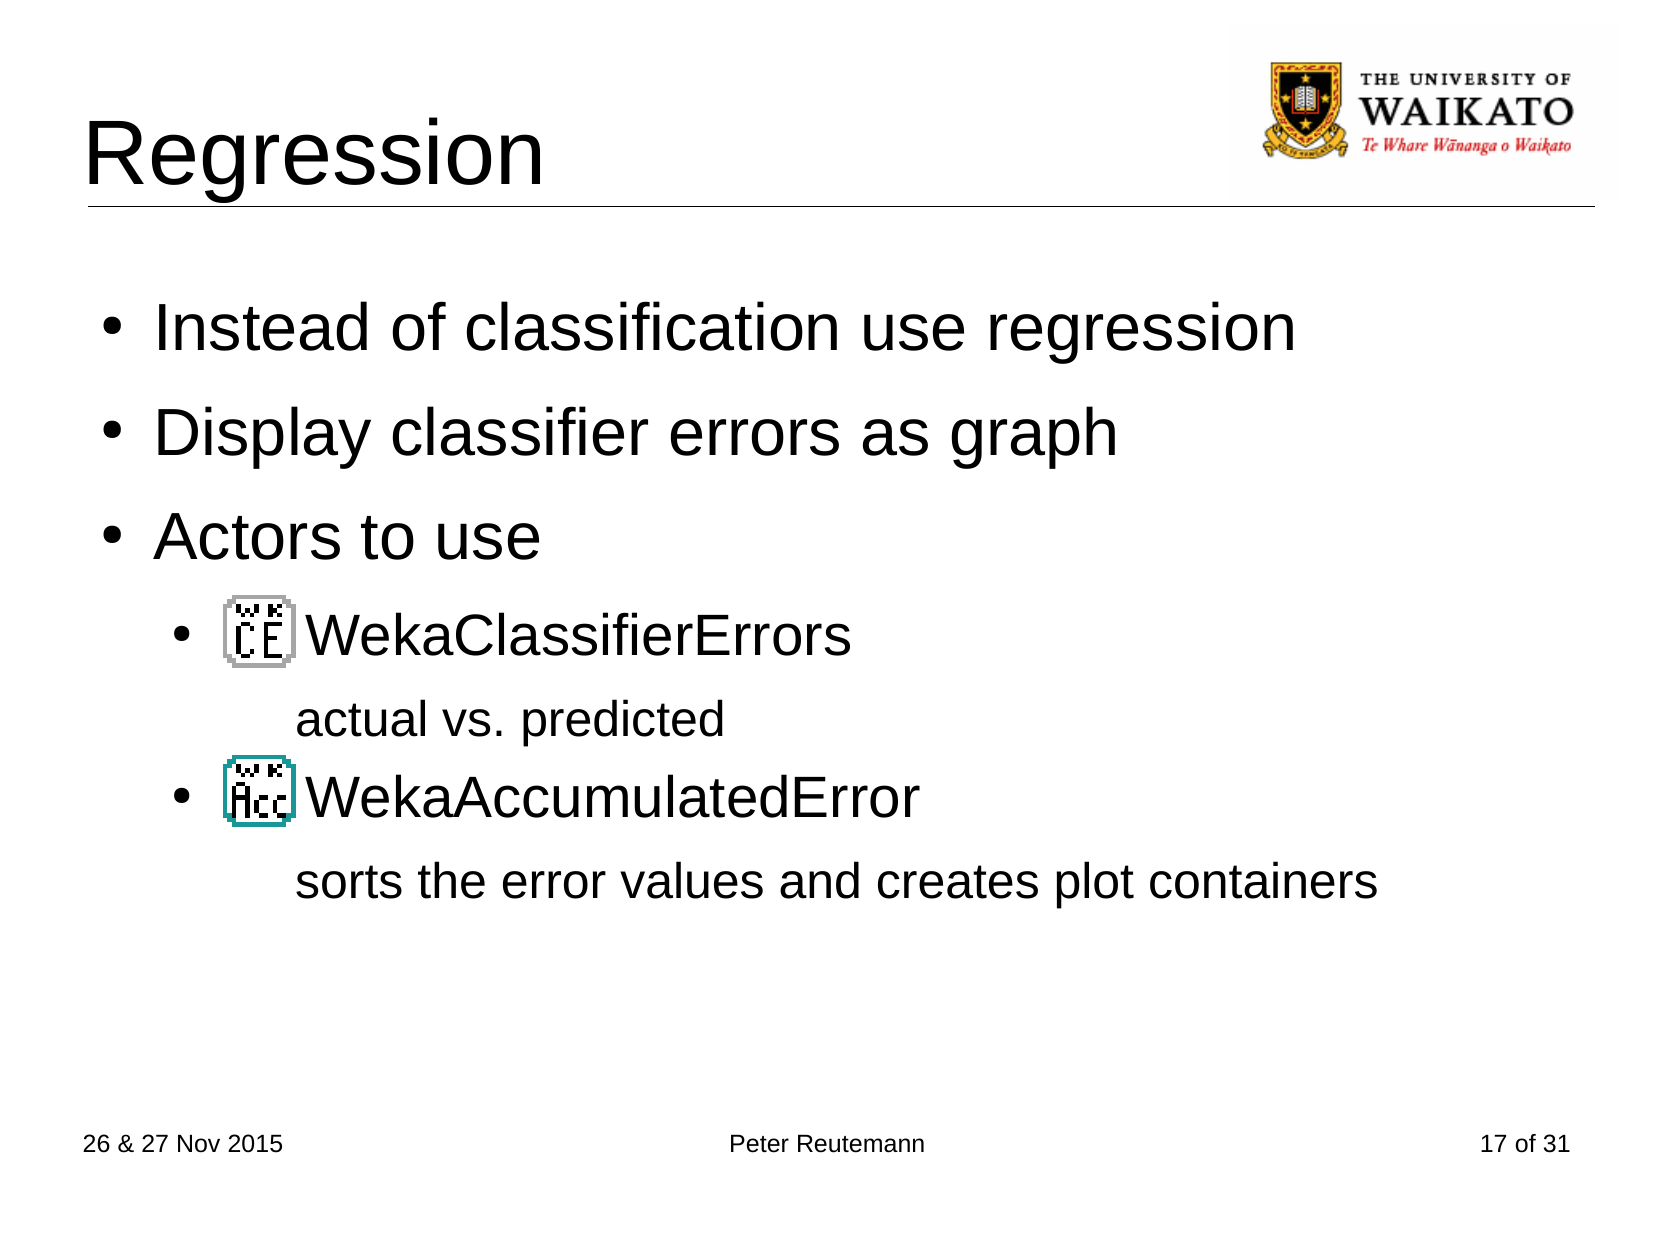

# Regression
Instead of classification use regression
Display classifier errors as graph
Actors to use
 WekaClassifierErrors
actual vs. predicted
 WekaAccumulatedError
sorts the error values and creates plot containers
26 & 27 Nov 2015
Peter Reutemann
17